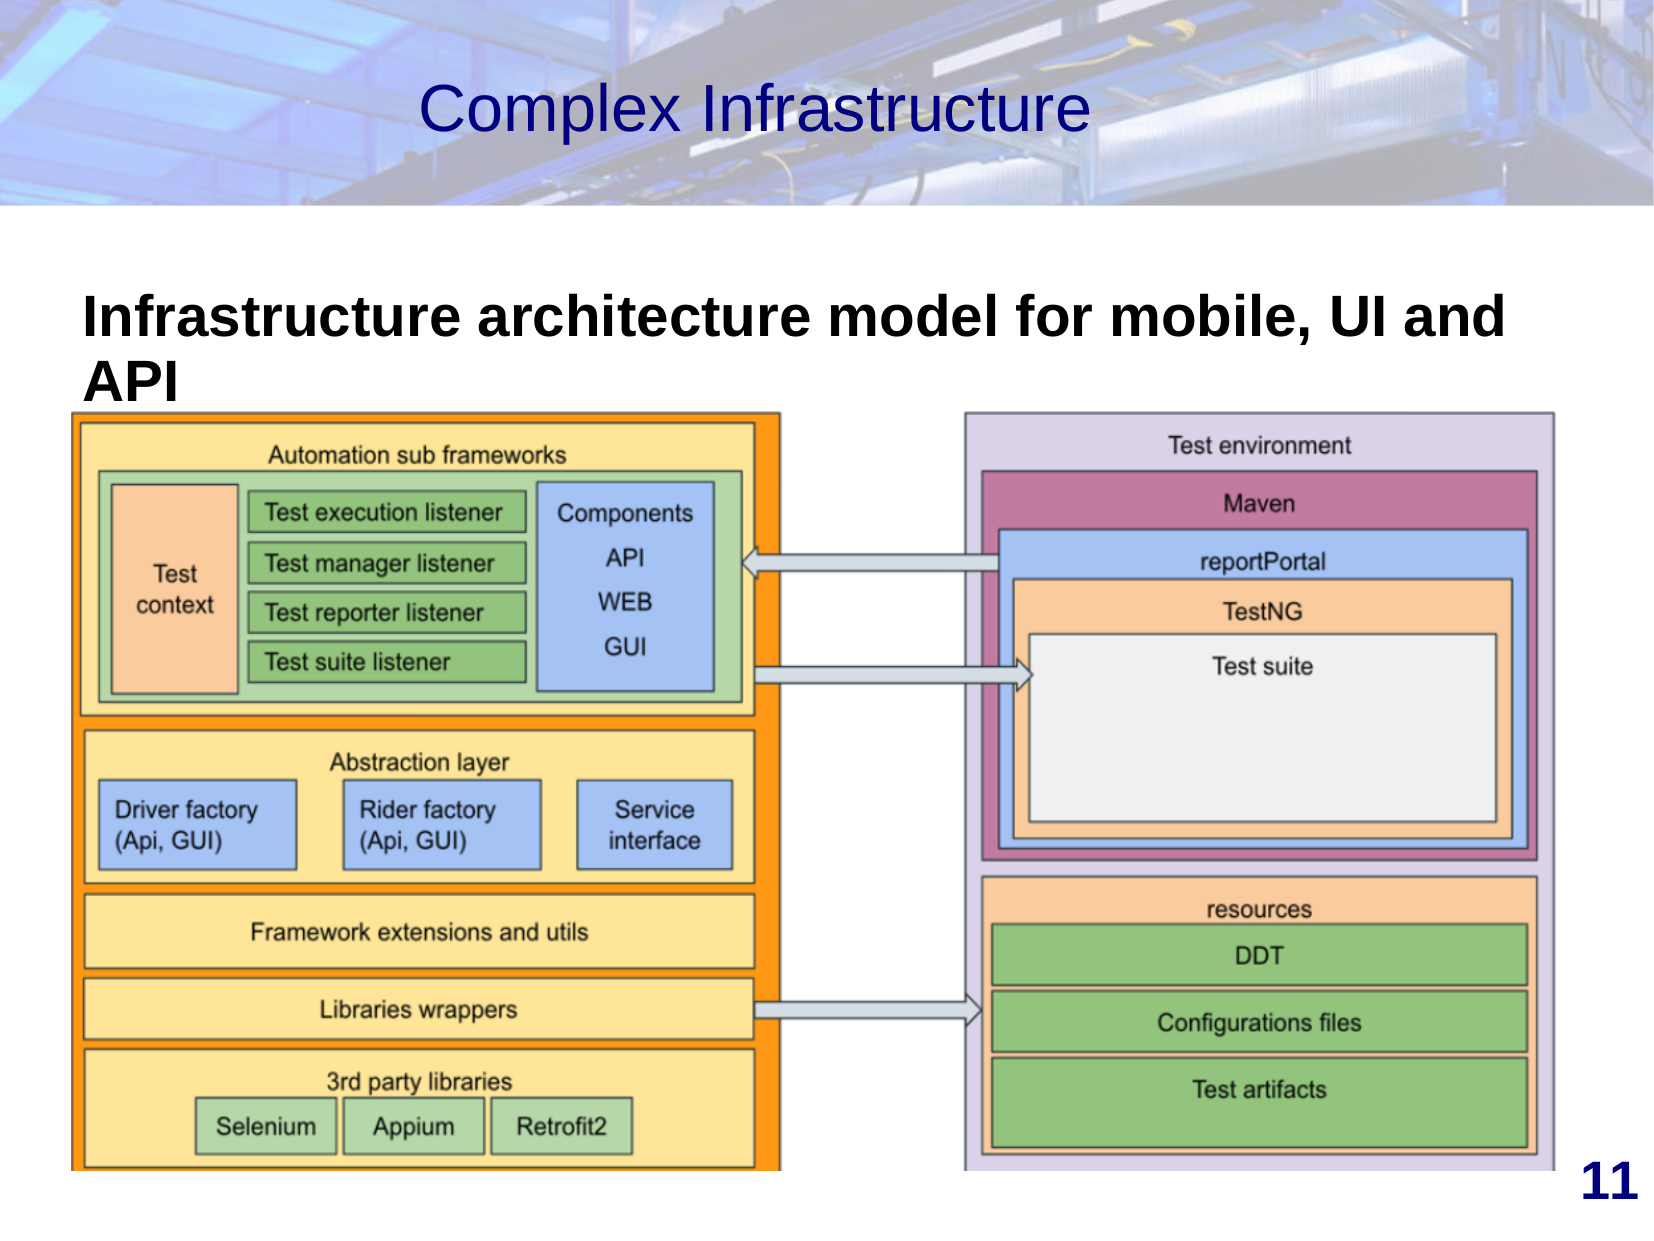

# Complex Infrastructure
Infrastructure architecture model for mobile, UI and API
11